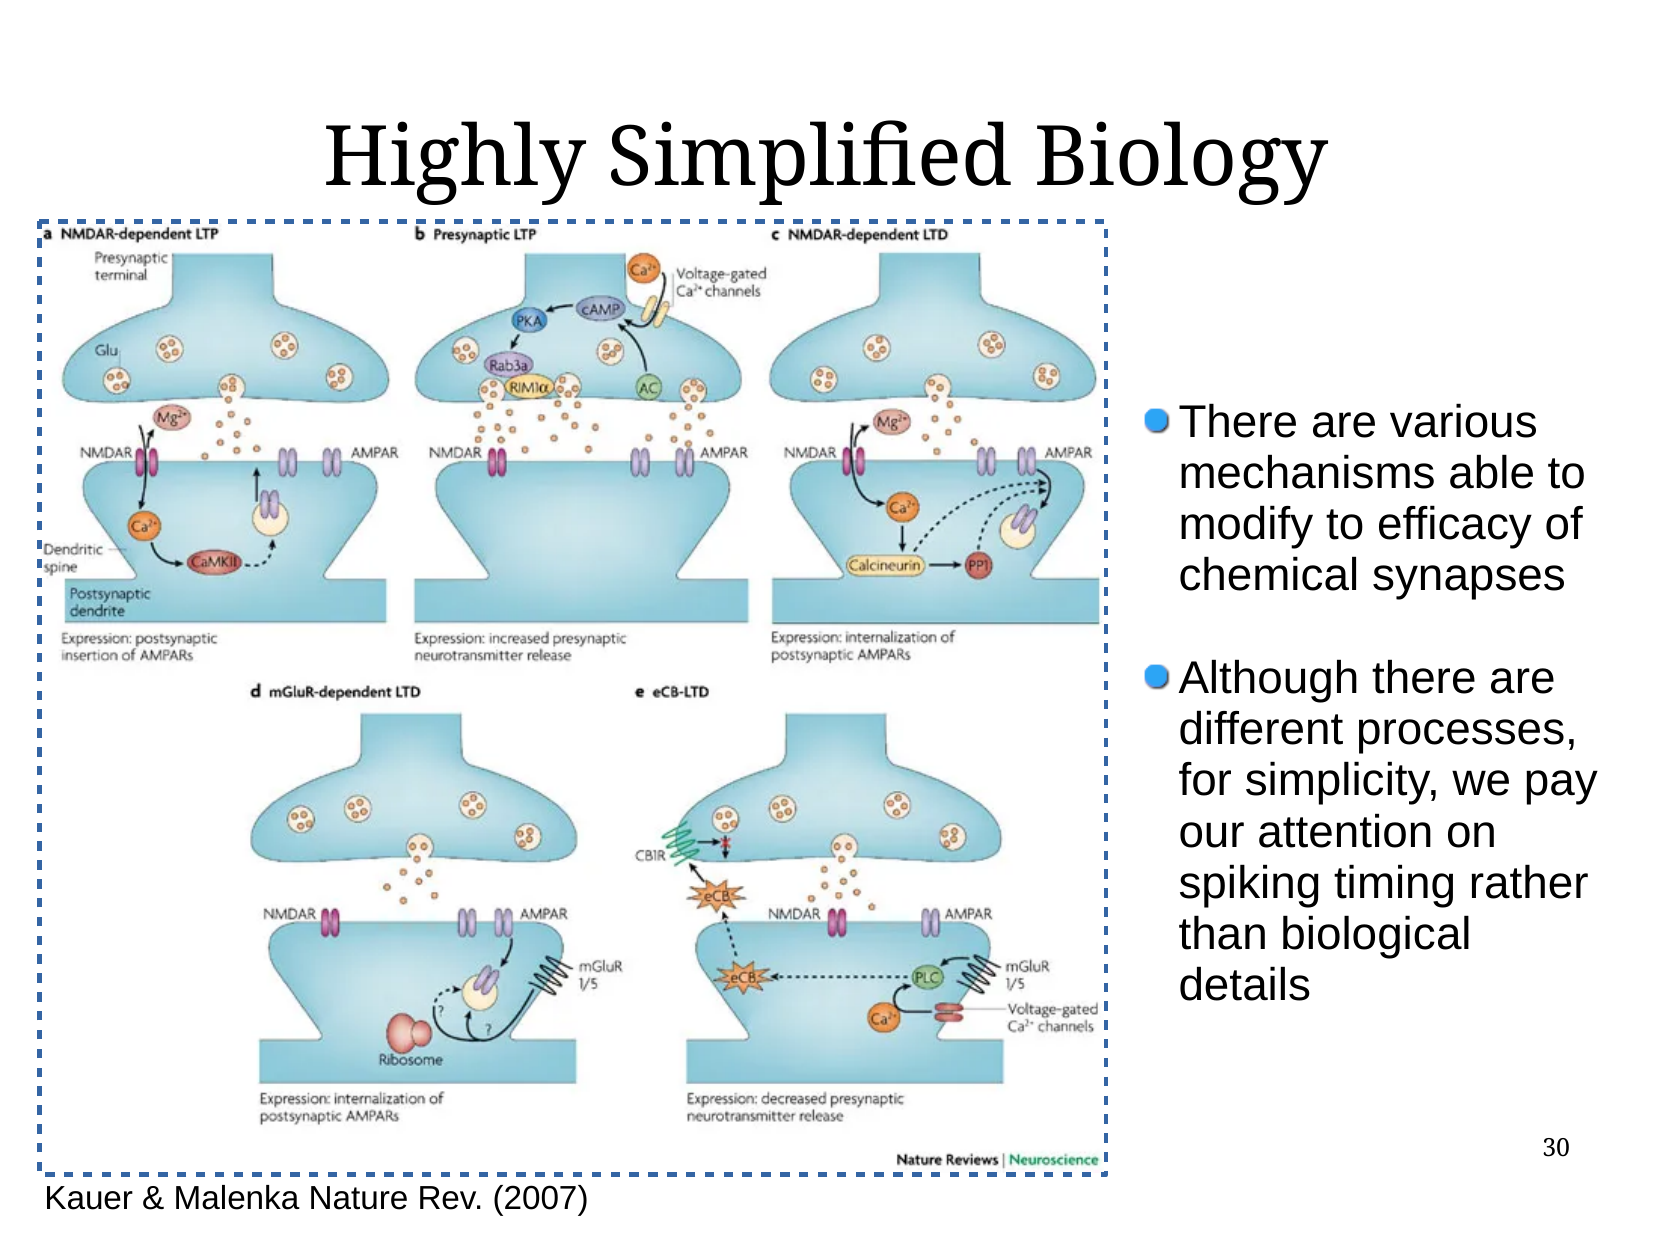

# Highly Simplified Biology
There are various mechanisms able to modify to efficacy of chemical synapses
Although there are different processes, for simplicity, we pay our attention on spiking timing rather than biological details
09 Nov 2019
Models and Methods in Comp. Neurosci.
30
Kauer & Malenka Nature Rev. (2007)